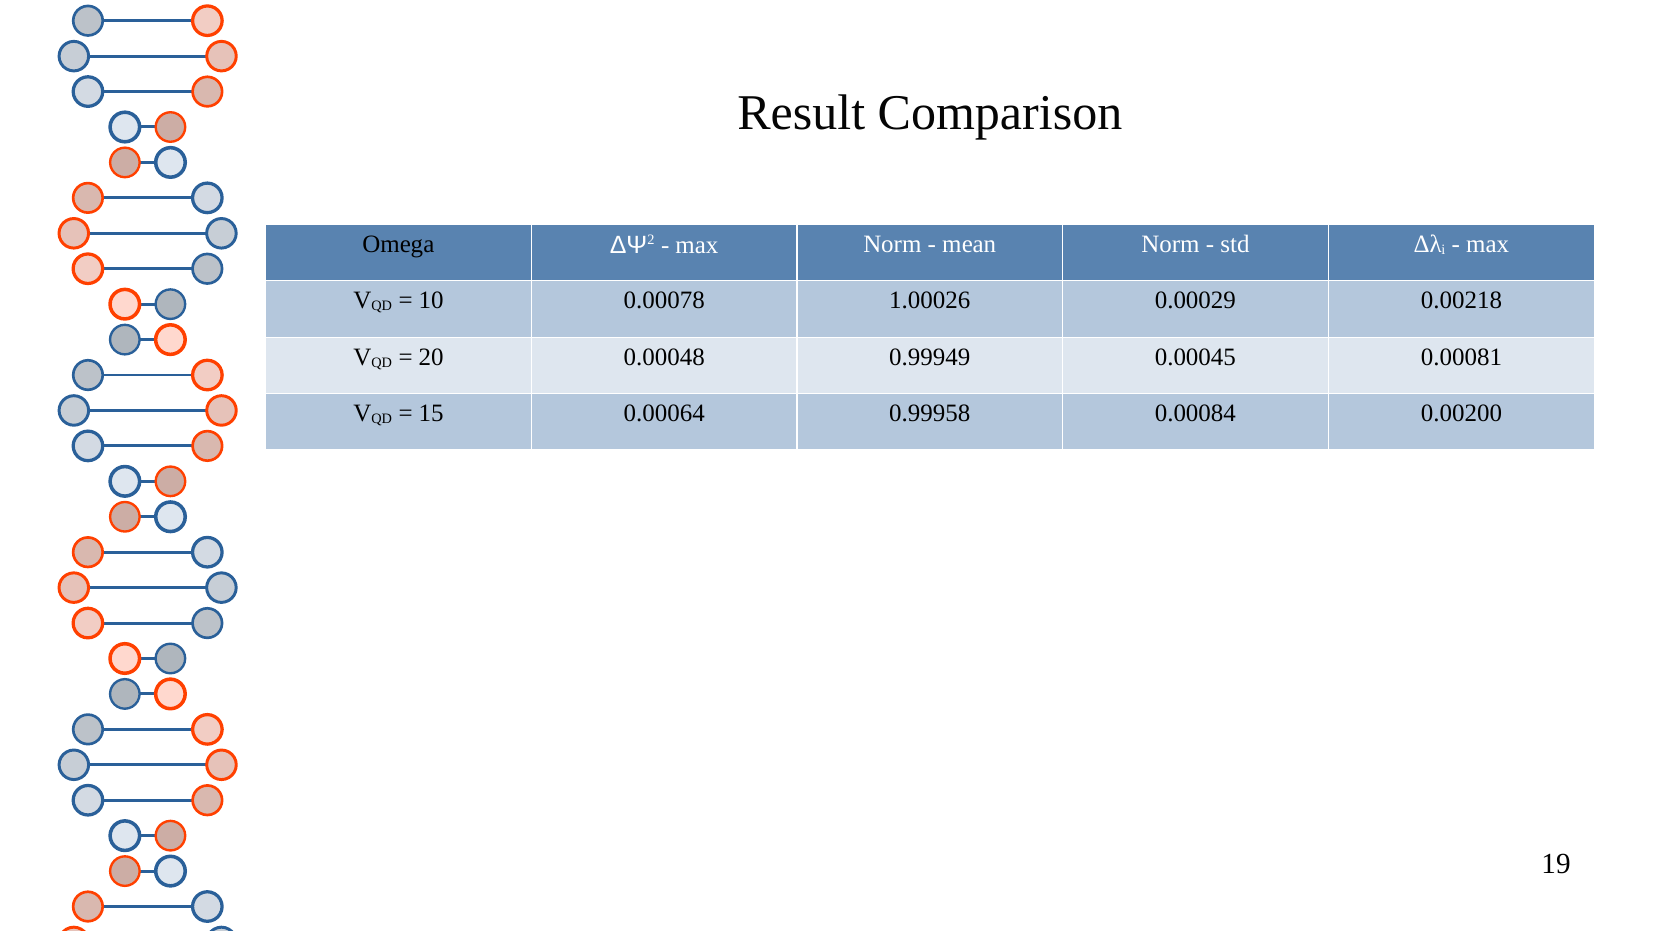

# Result Comparison
| Omega | ΔΨ2 - max | Norm - mean | Norm - std | Δλi - max |
| --- | --- | --- | --- | --- |
| VQD = 10 | 0.00078 | 1.00026 | 0.00029 | 0.00218 |
| VQD = 20 | 0.00048 | 0.99949 | 0.00045 | 0.00081 |
| VQD = 15 | 0.00064 | 0.99958 | 0.00084 | 0.00200 |
19